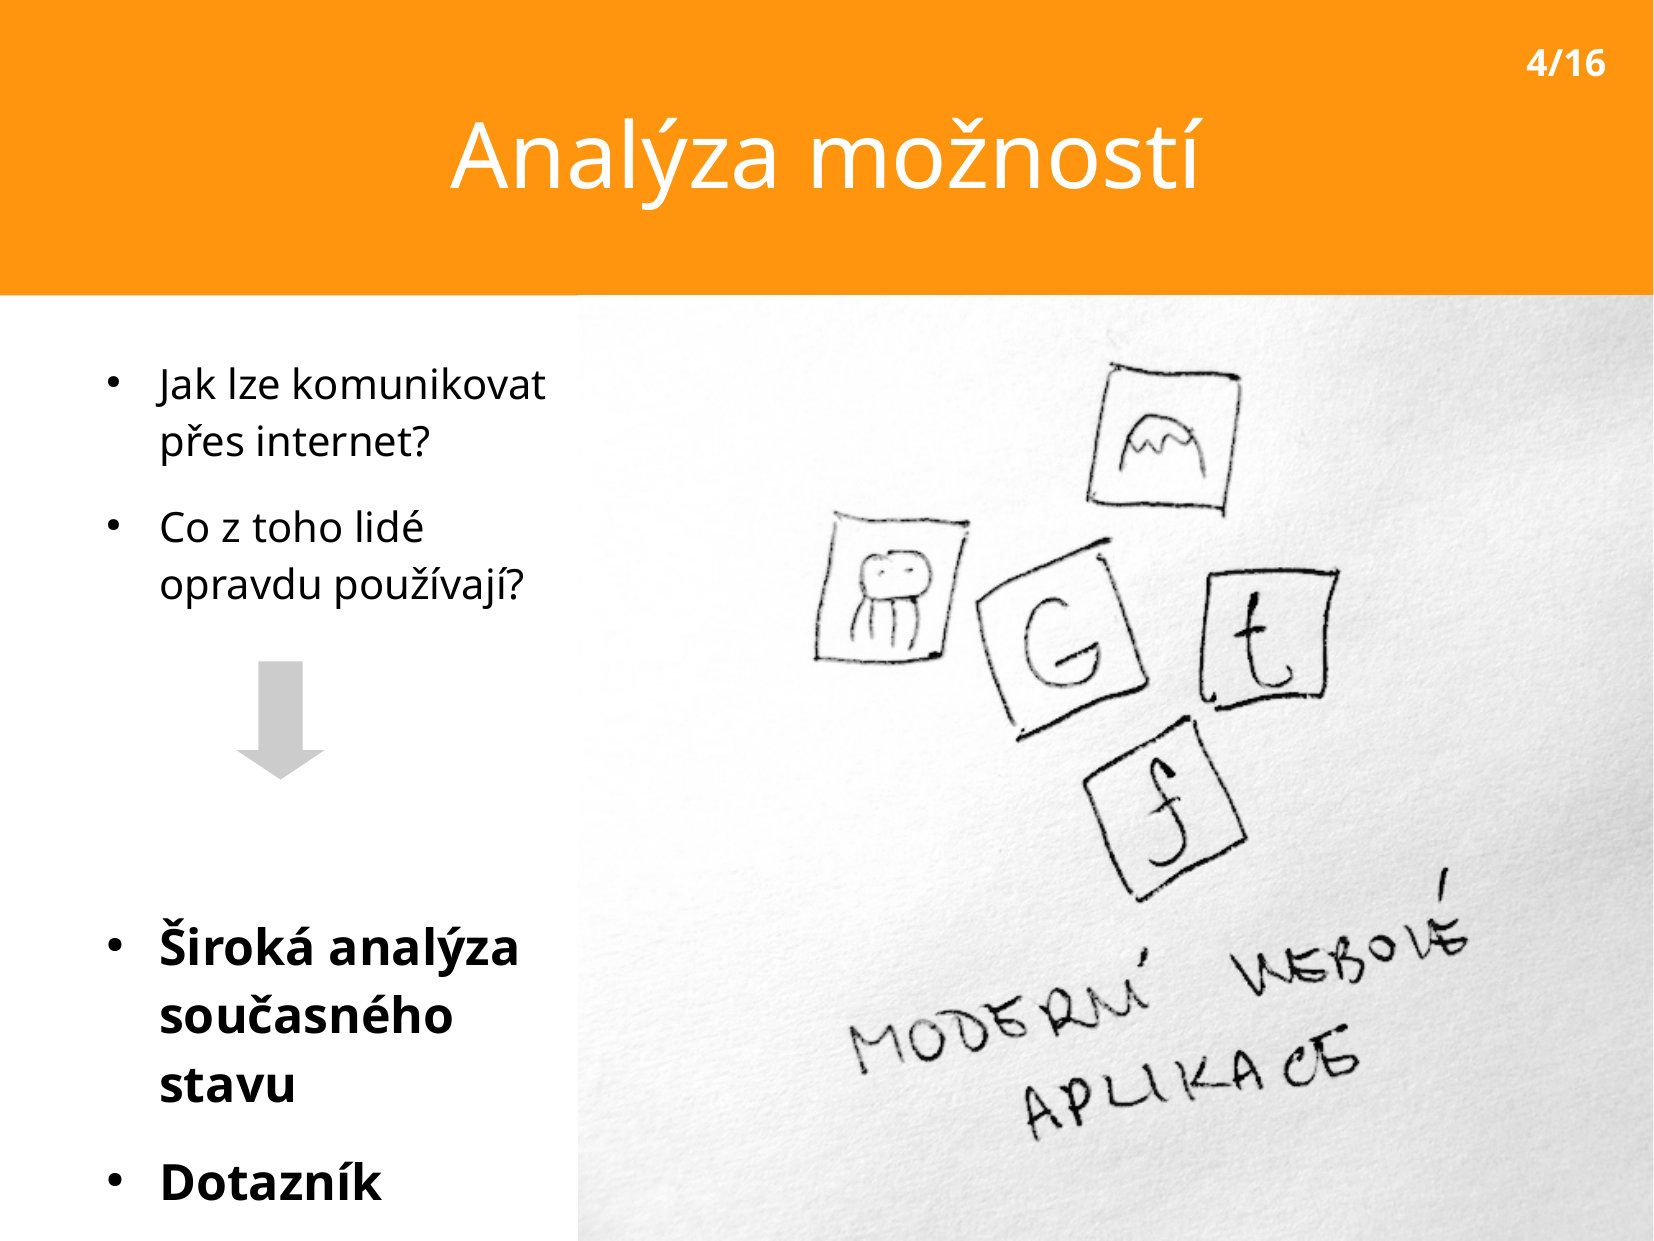

4/16
# Analýza možností
Jak lze komunikovat přes internet?
Co z toho lidé opravdu používají?
Široká analýza současného stavu
Dotazník